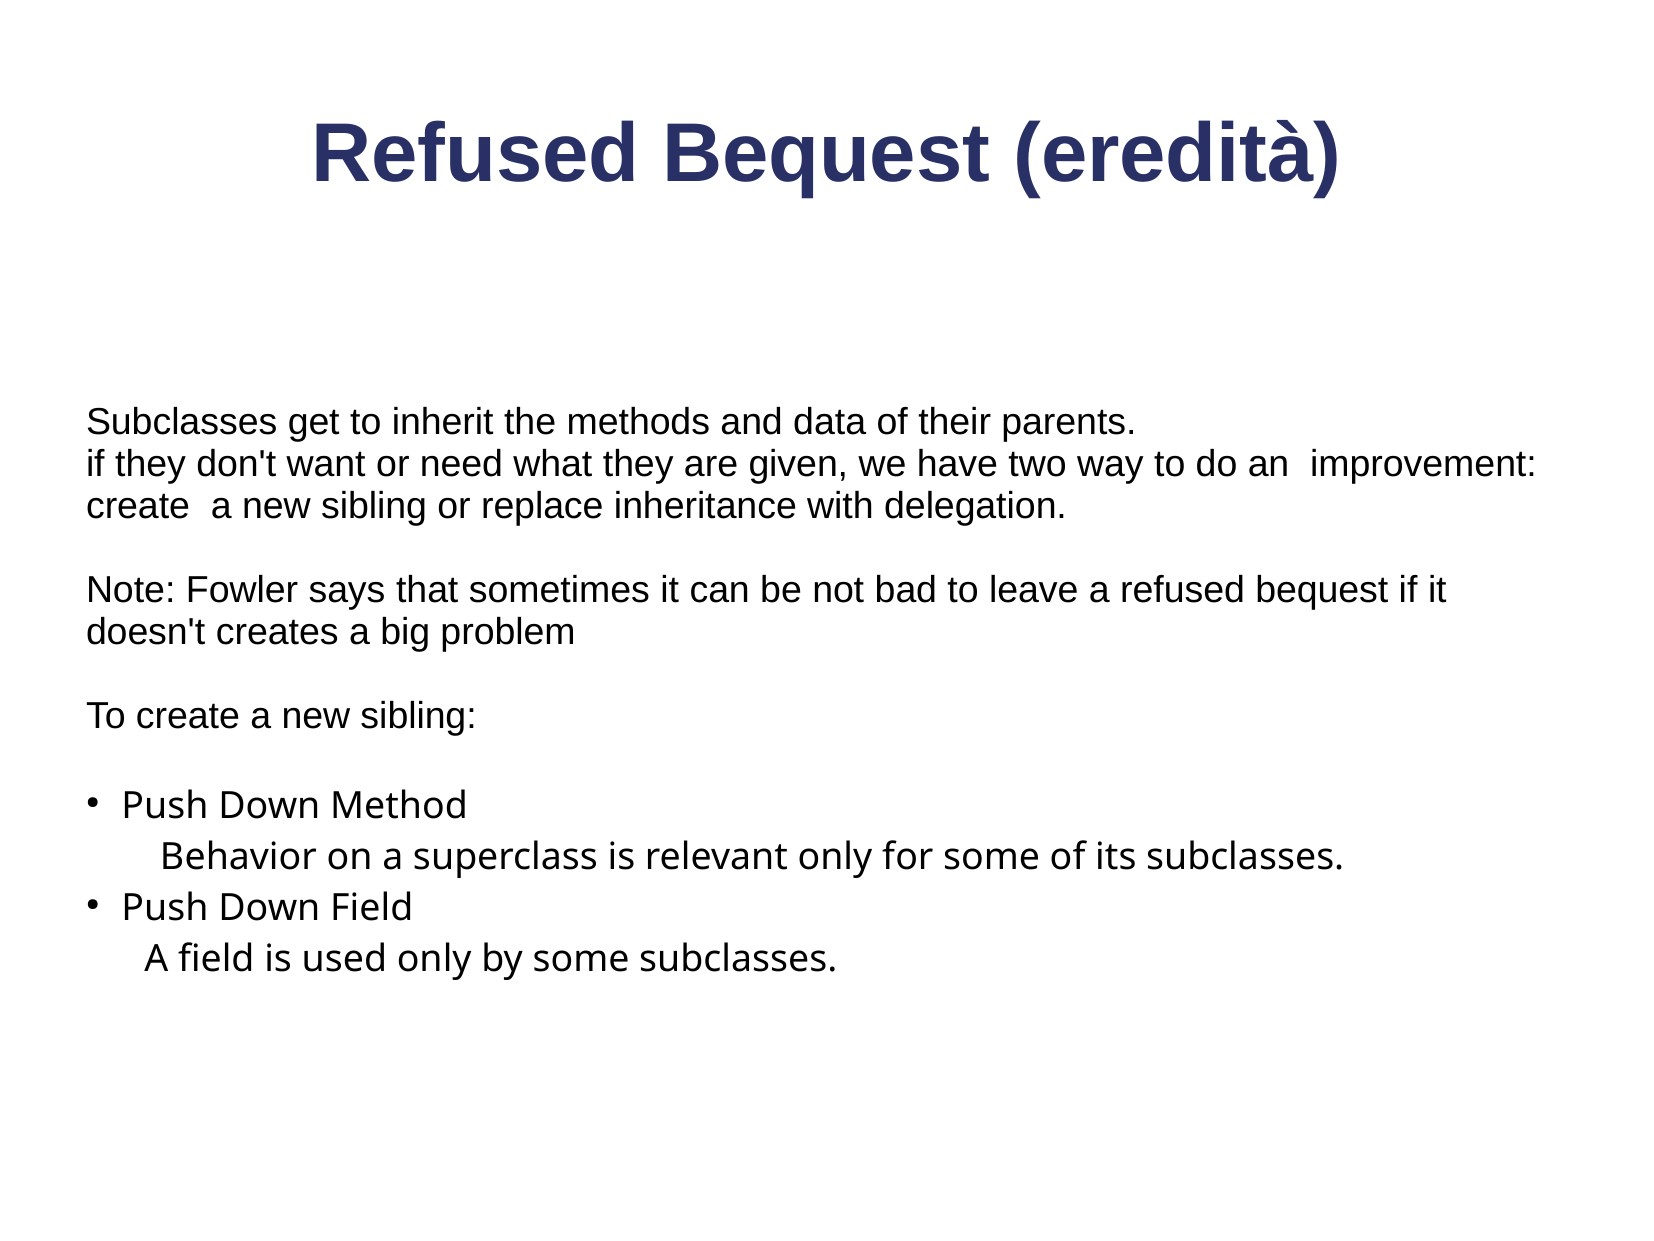

# Refused Bequest (eredità)
Subclasses get to inherit the methods and data of their parents.
if they don't want or need what they are given, we have two way to do an improvement: create a new sibling or replace inheritance with delegation.
Note: Fowler says that sometimes it can be not bad to leave a refused bequest if it doesn't creates a big problem
To create a new sibling:
Push Down Method
	Behavior on a superclass is relevant only for some of its subclasses.
Push Down Field
	A field is used only by some subclasses.